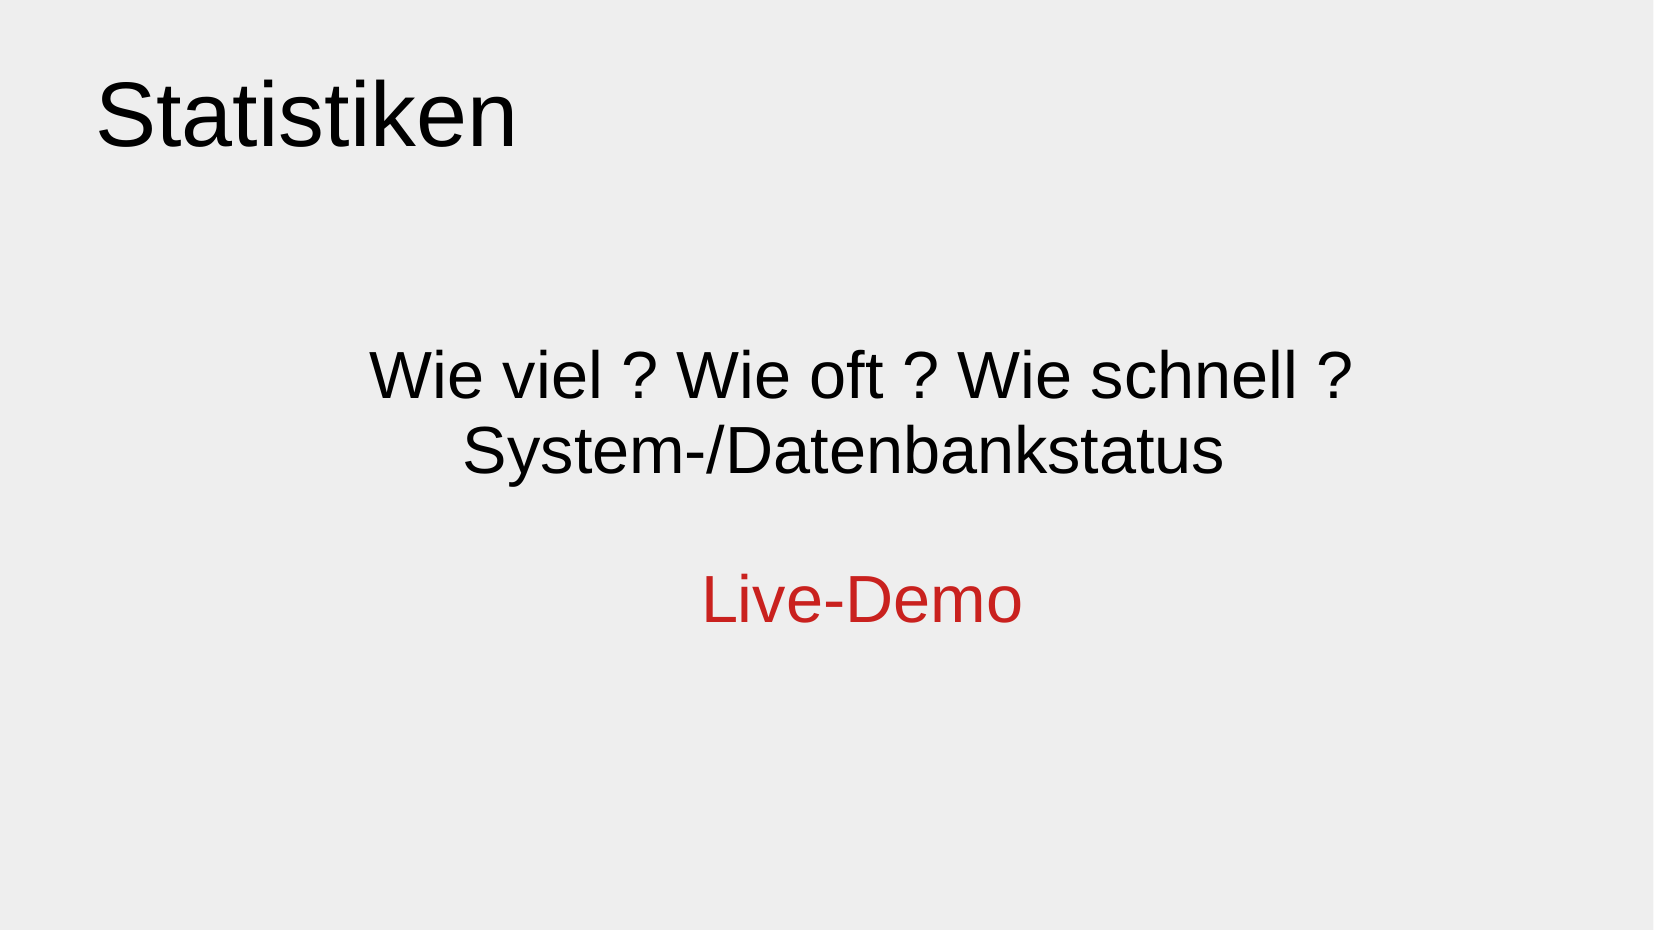

# Statistiken
Wie viel ? Wie oft ? Wie schnell ?
System-/Datenbankstatus
Live-Demo